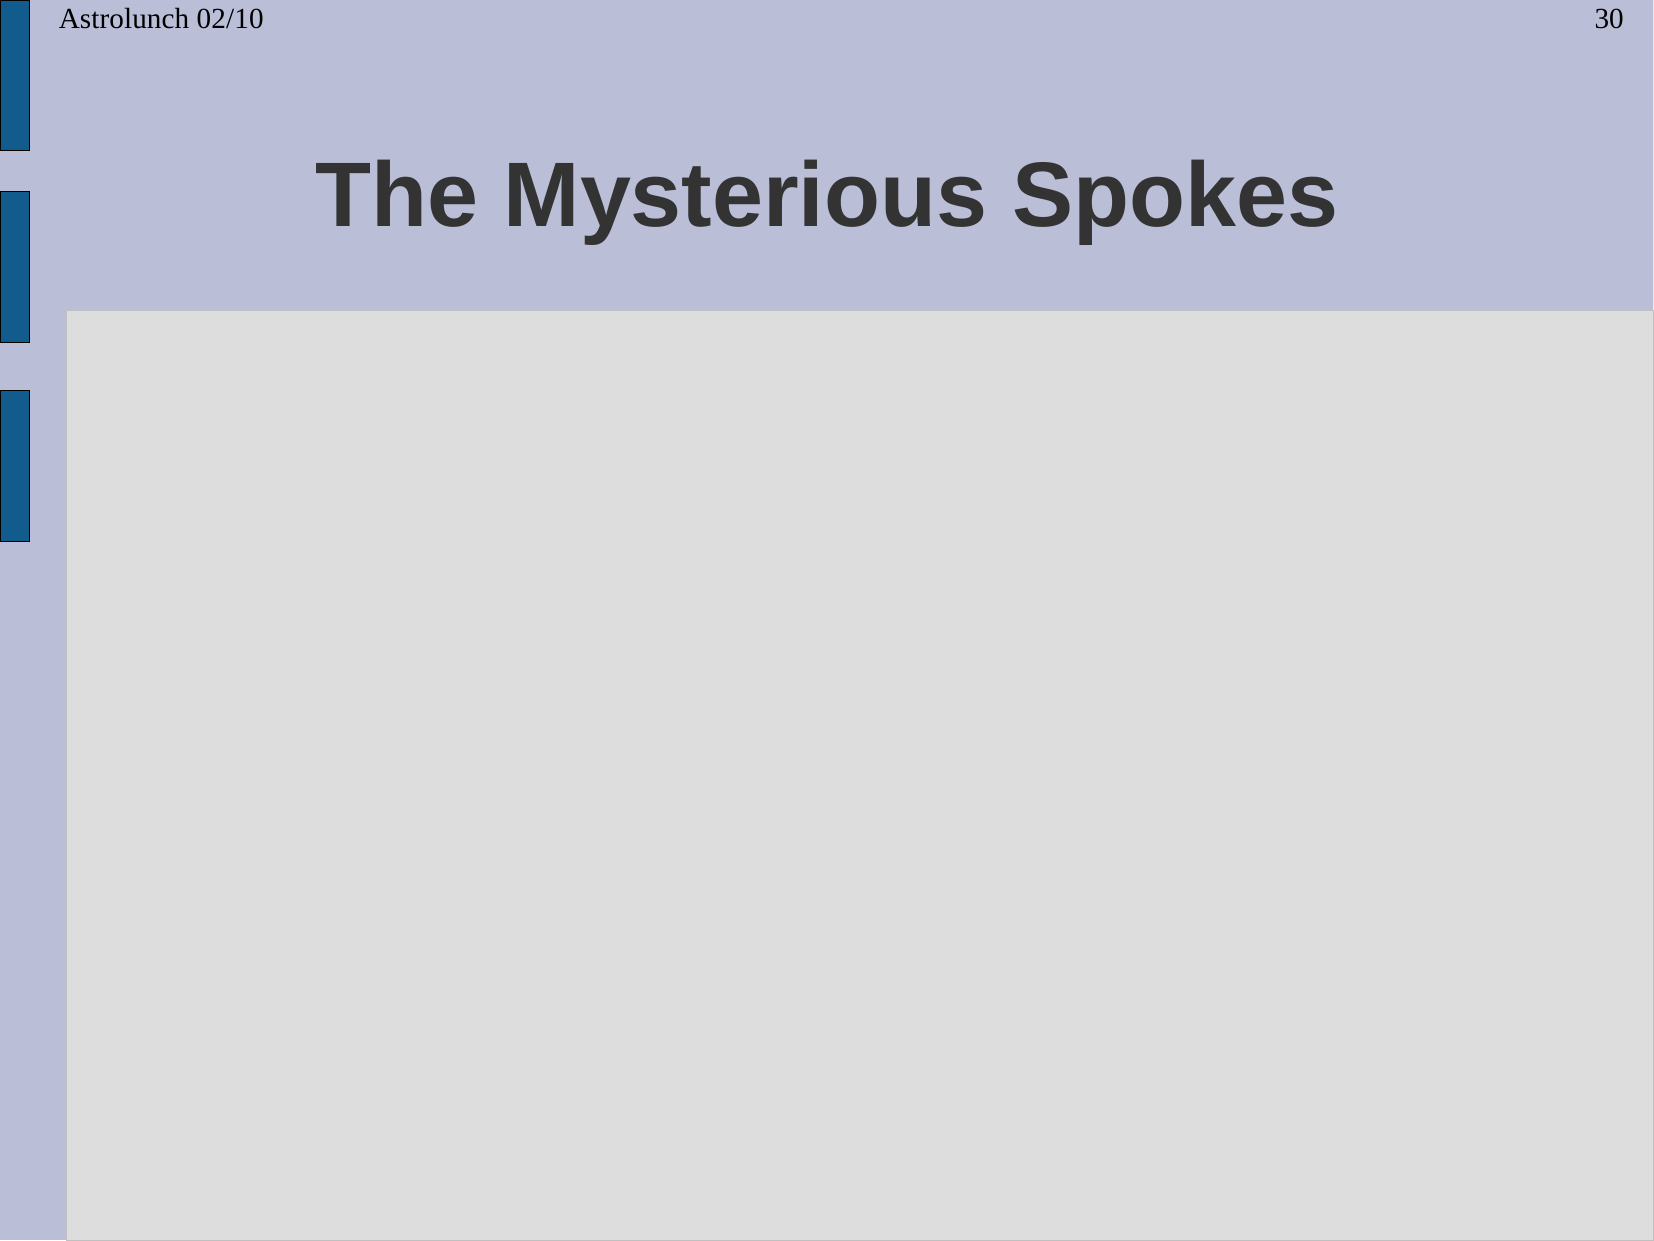

Astrolunch 02/10
30
# The Mysterious Spokes